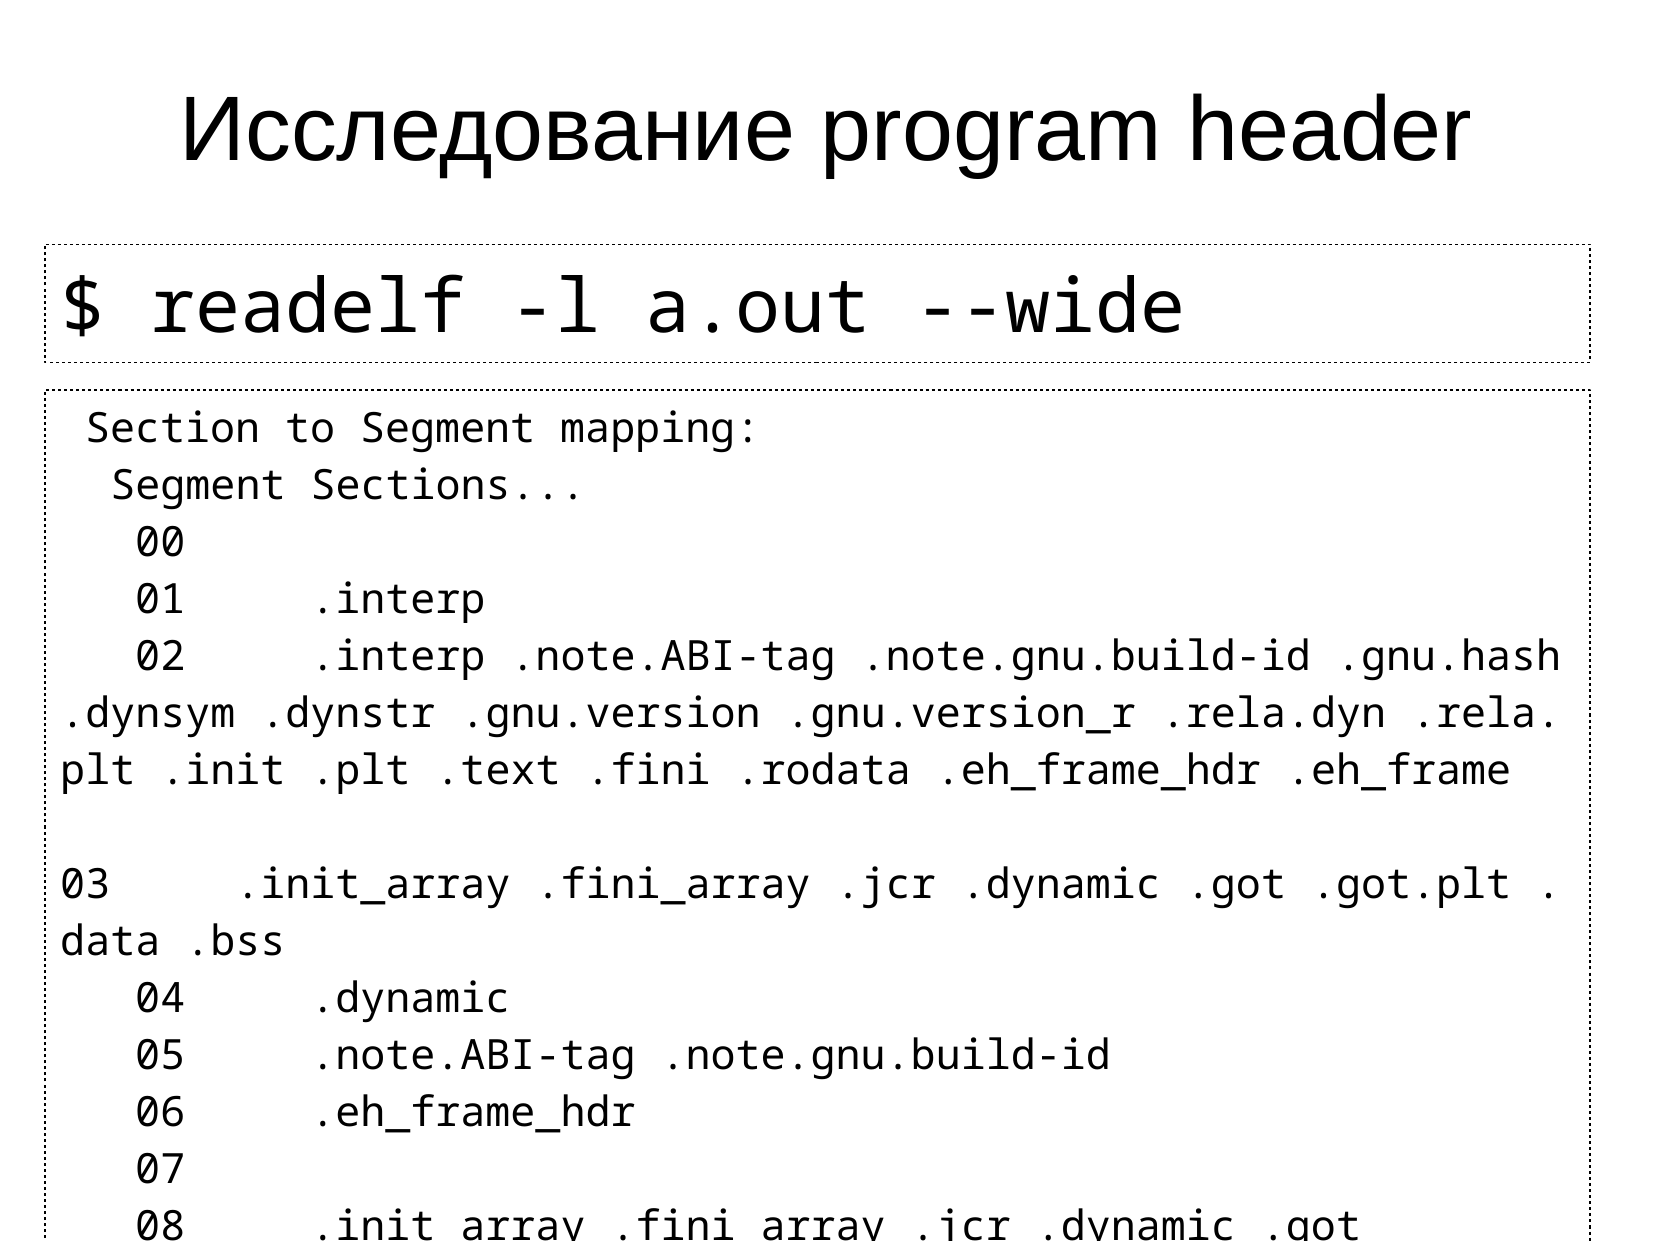

# Исследование program header
$ readelf -l a.out --wide
 Section to Segment mapping:
 Segment Sections...
 00
 01 .interp
 02 .interp .note.ABI-tag .note.gnu.build-id .gnu.hash .dynsym .dynstr .gnu.version .gnu.version_r .rela.dyn .rela.plt .init .plt .text .fini .rodata .eh_frame_hdr .eh_frame
 03 .init_array .fini_array .jcr .dynamic .got .got.plt .data .bss
 04 .dynamic
 05 .note.ABI-tag .note.gnu.build-id
 06 .eh_frame_hdr
 07
 08 .init_array .fini_array .jcr .dynamic .got